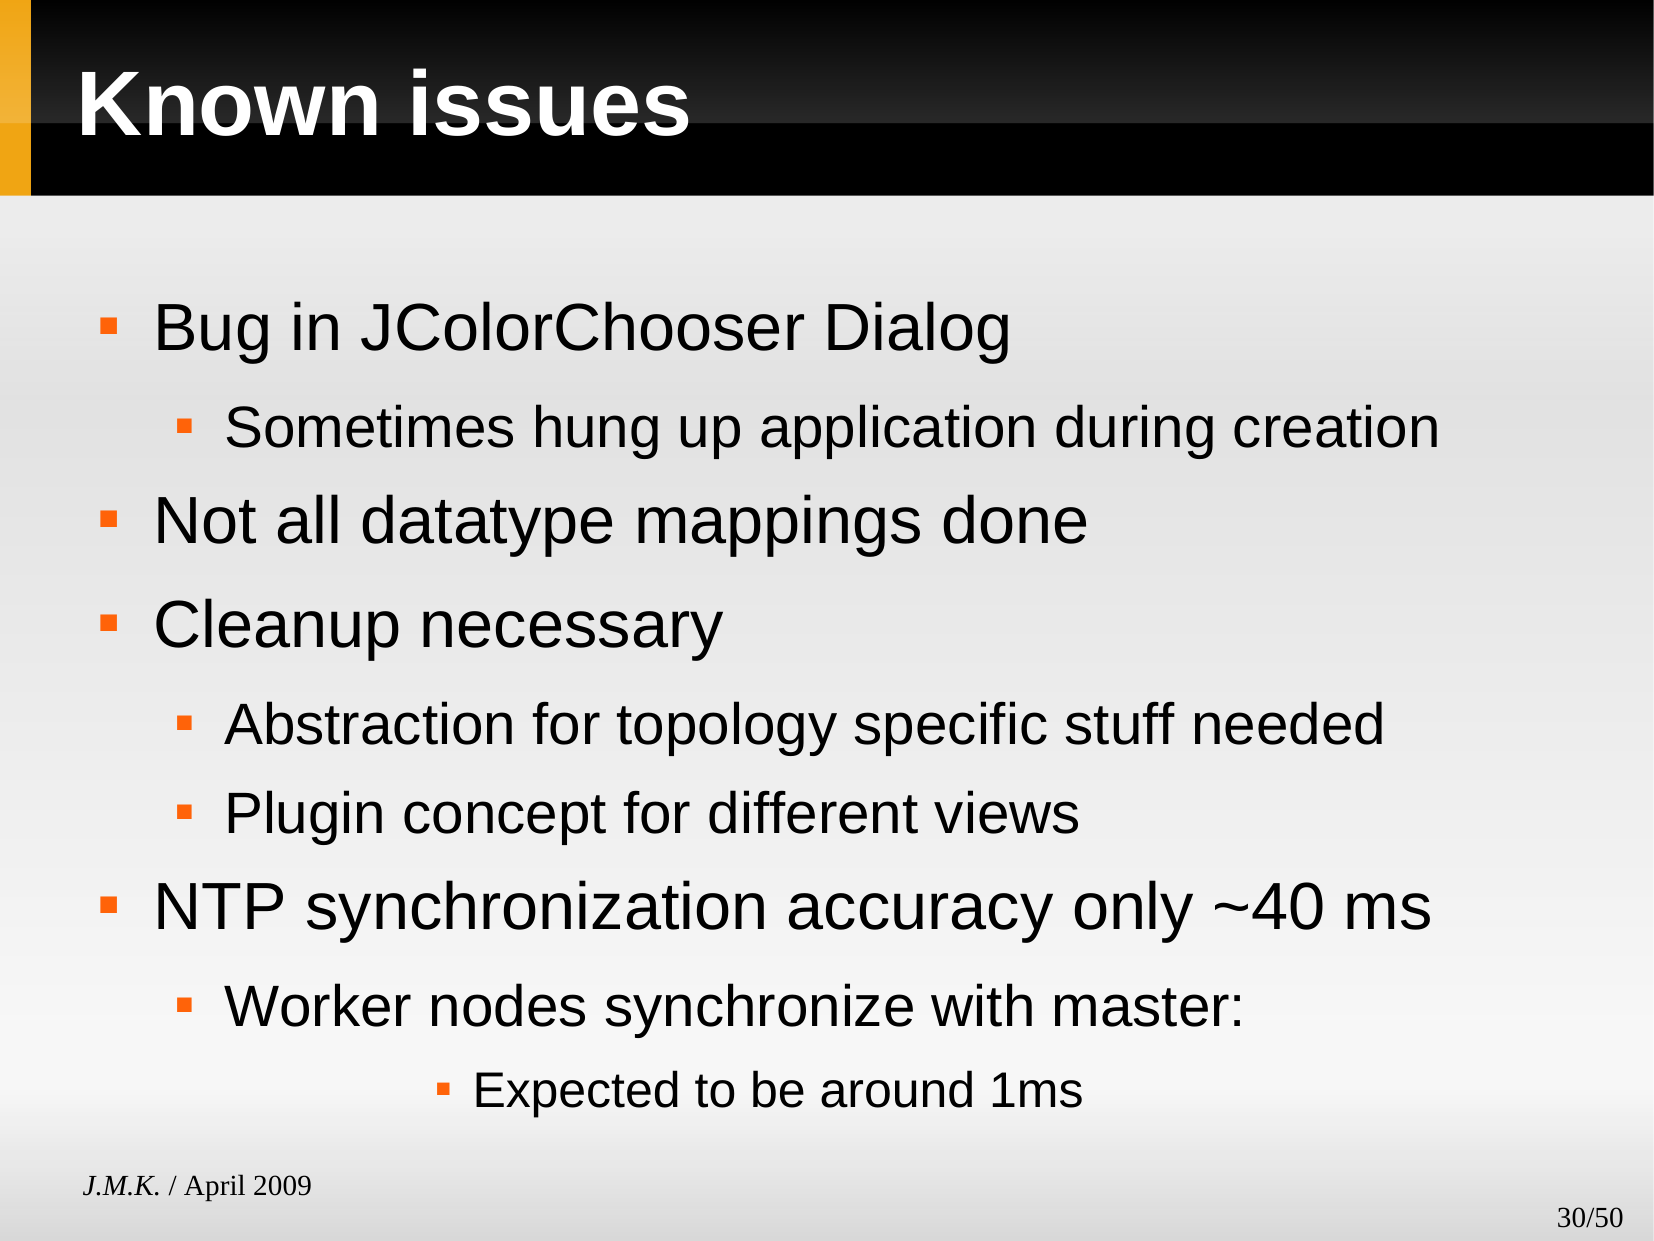

# Known issues
Bug in JColorChooser Dialog
Sometimes hung up application during creation
Not all datatype mappings done
Cleanup necessary
Abstraction for topology specific stuff needed
Plugin concept for different views
NTP synchronization accuracy only ~40 ms
Worker nodes synchronize with master:
Expected to be around 1ms